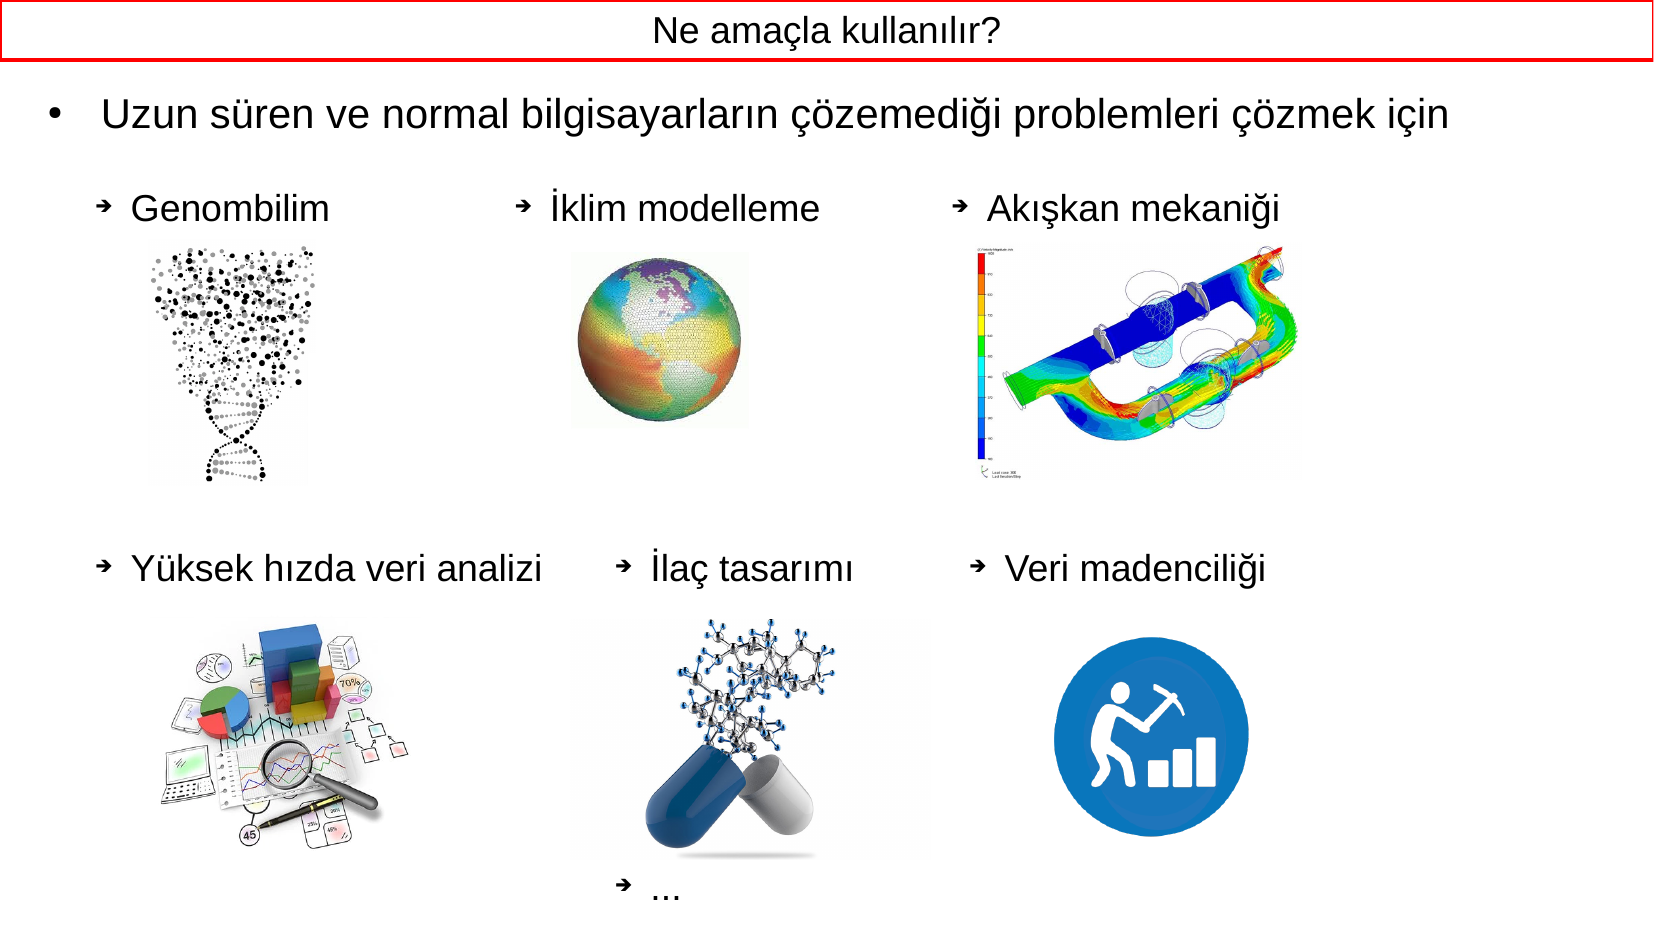

Ne amaçla kullanılır?
# Uzun süren ve normal bilgisayarların çözemediği problemleri çözmek için
Genombilim
İklim modelleme
Akışkan mekaniği
Yüksek hızda veri analizi
İlaç tasarımı
Veri madenciliği
...